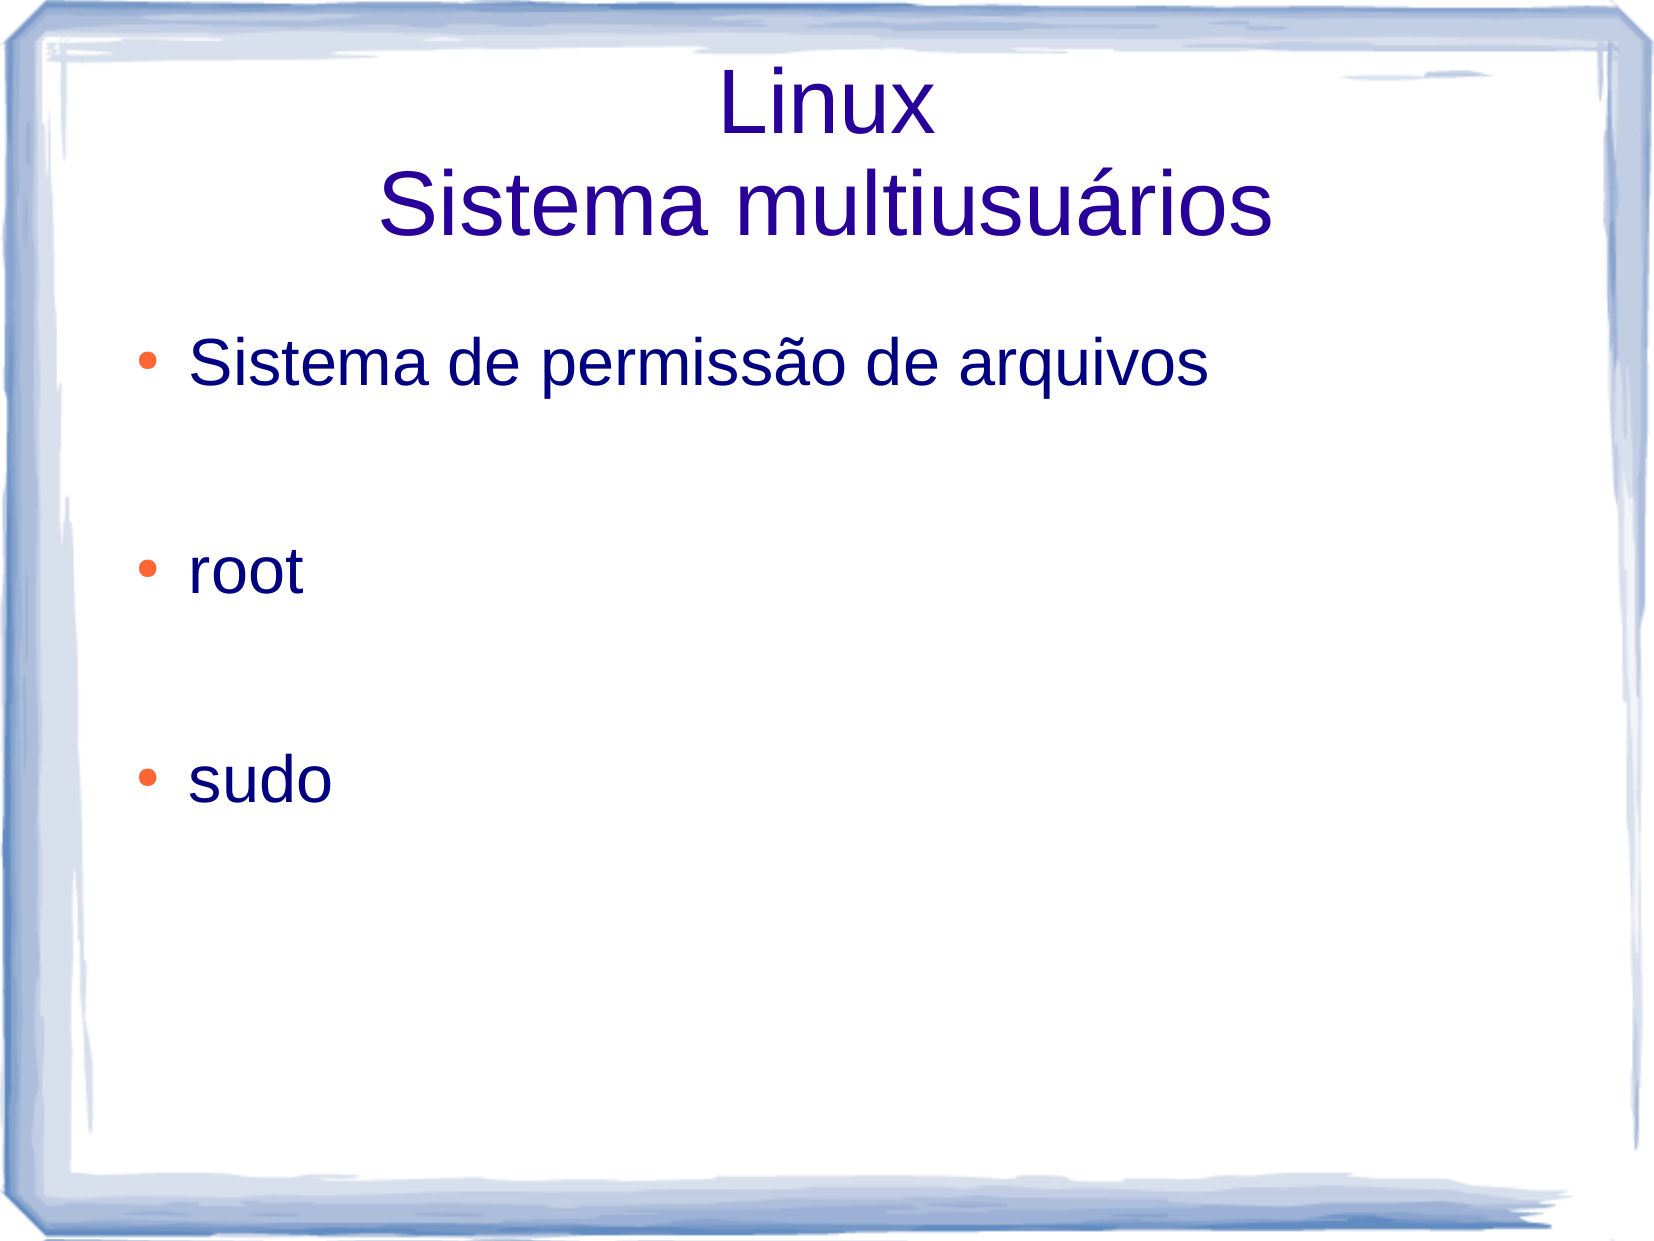

# Linux Sistema multiusuários
Sistema de permissão de arquivos
root
sudo